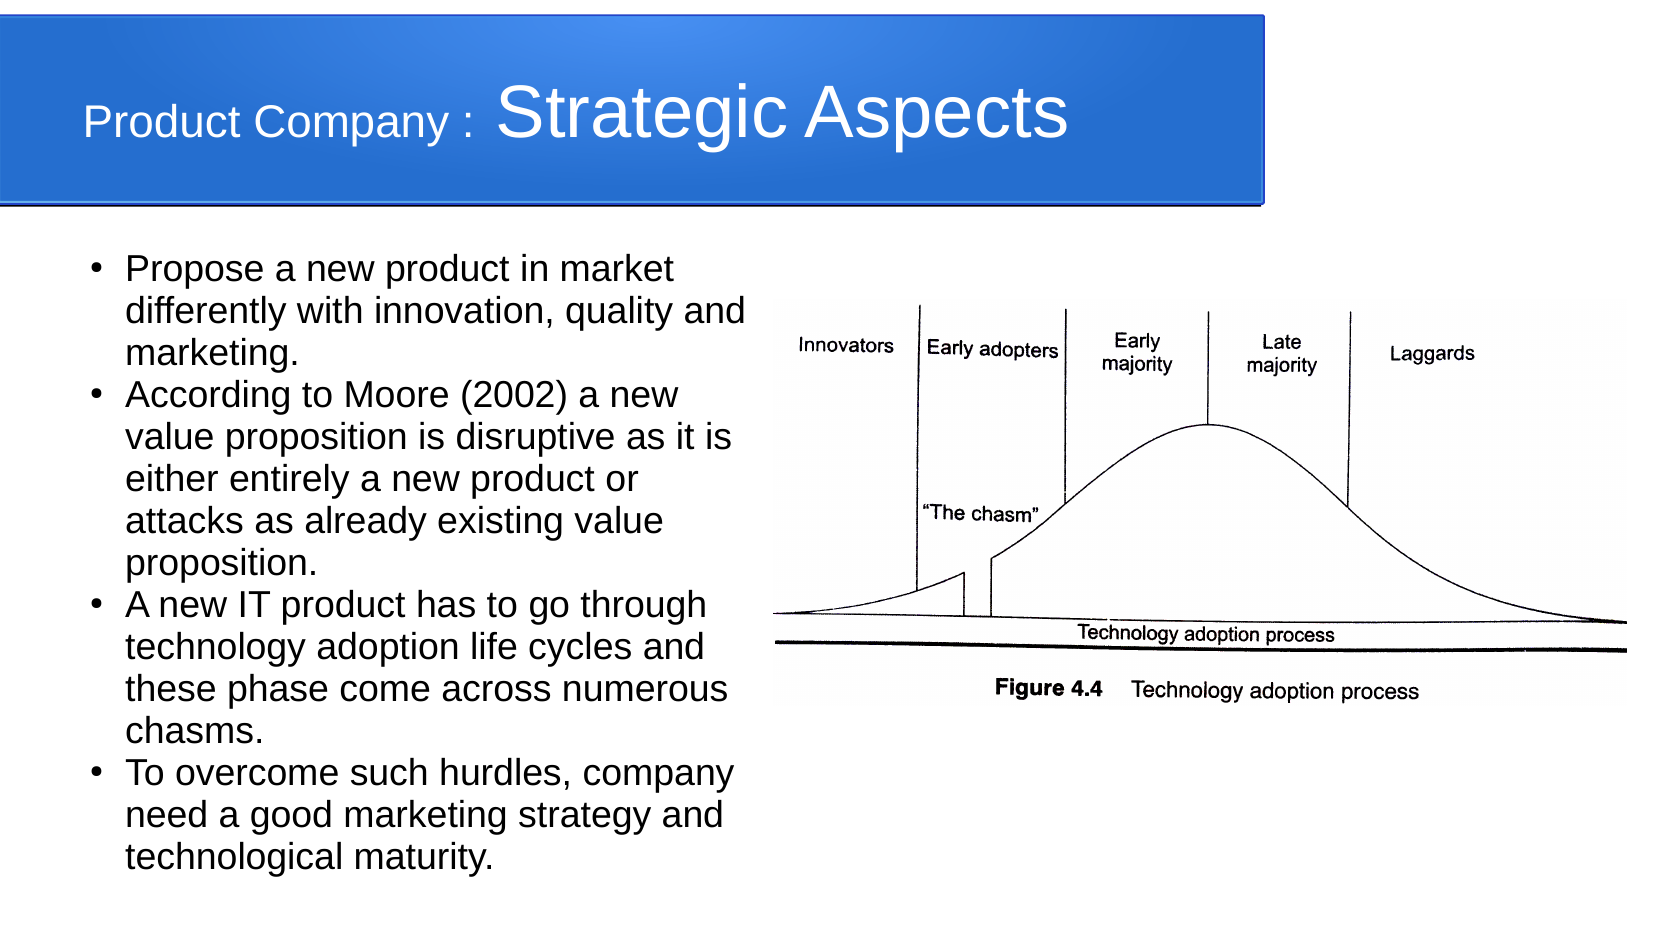

# Product Company : Strategic Aspects
Propose a new product in market differently with innovation, quality and marketing.
According to Moore (2002) a new value proposition is disruptive as it is either entirely a new product or attacks as already existing value proposition.
A new IT product has to go through technology adoption life cycles and these phase come across numerous chasms.
To overcome such hurdles, company need a good marketing strategy and technological maturity.